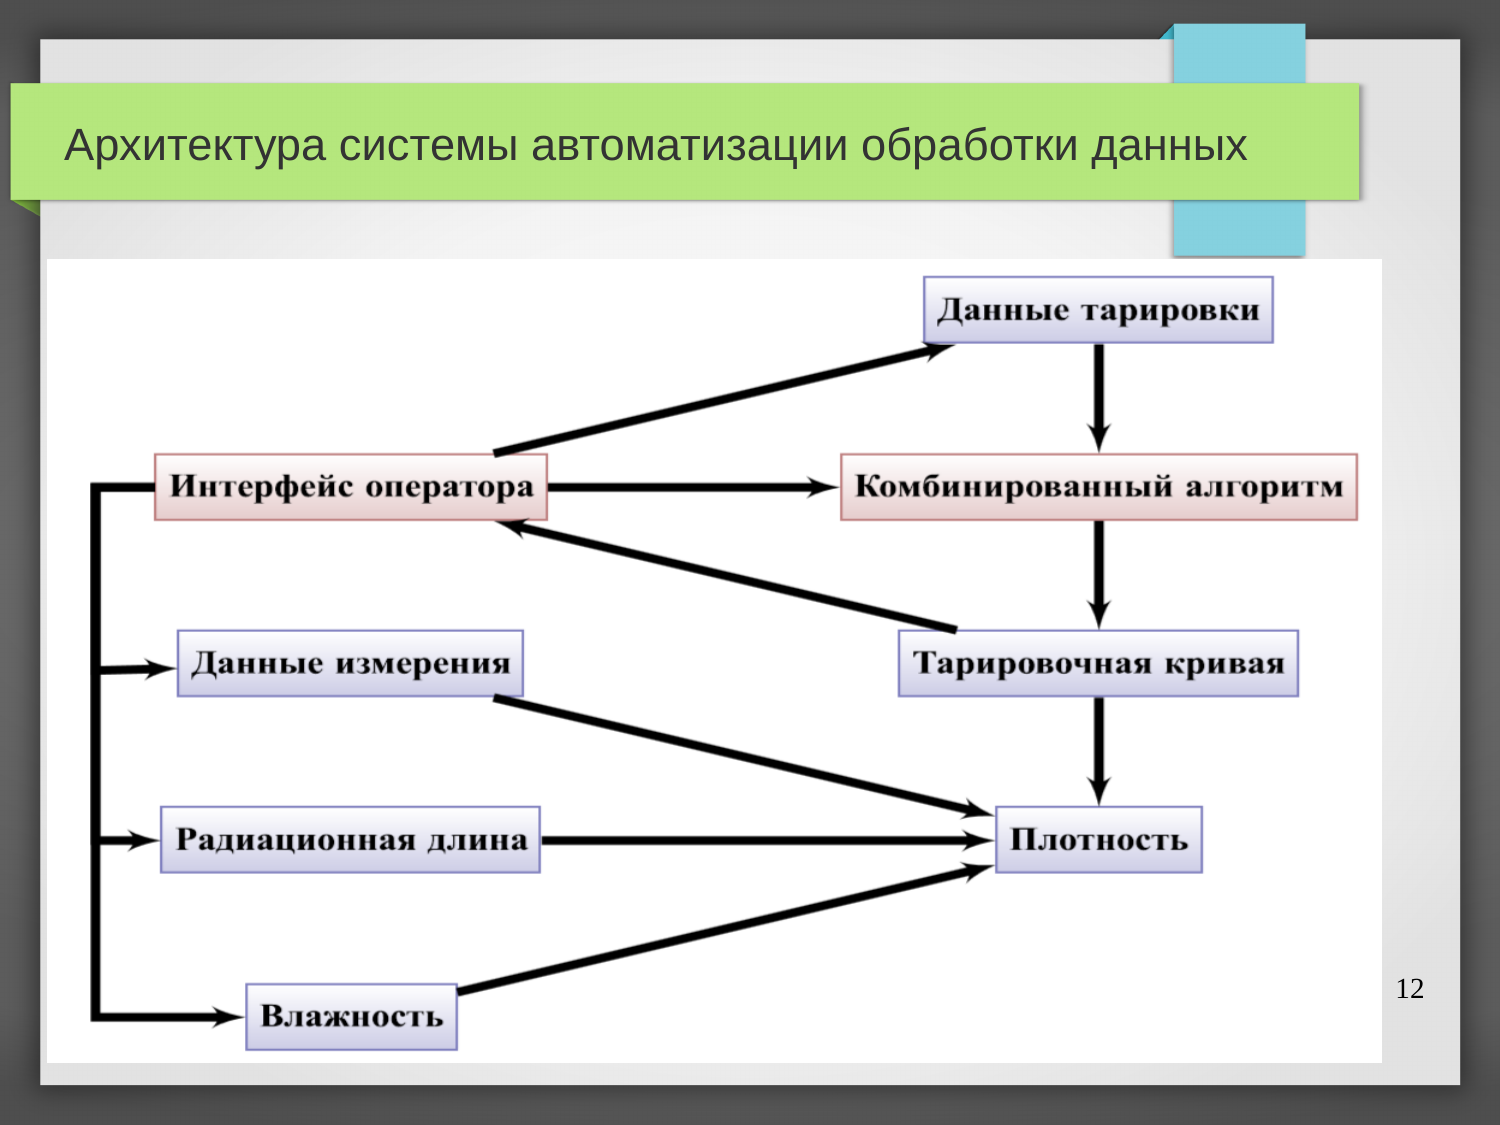

# Архитектура системы автоматизации обработки данных
12